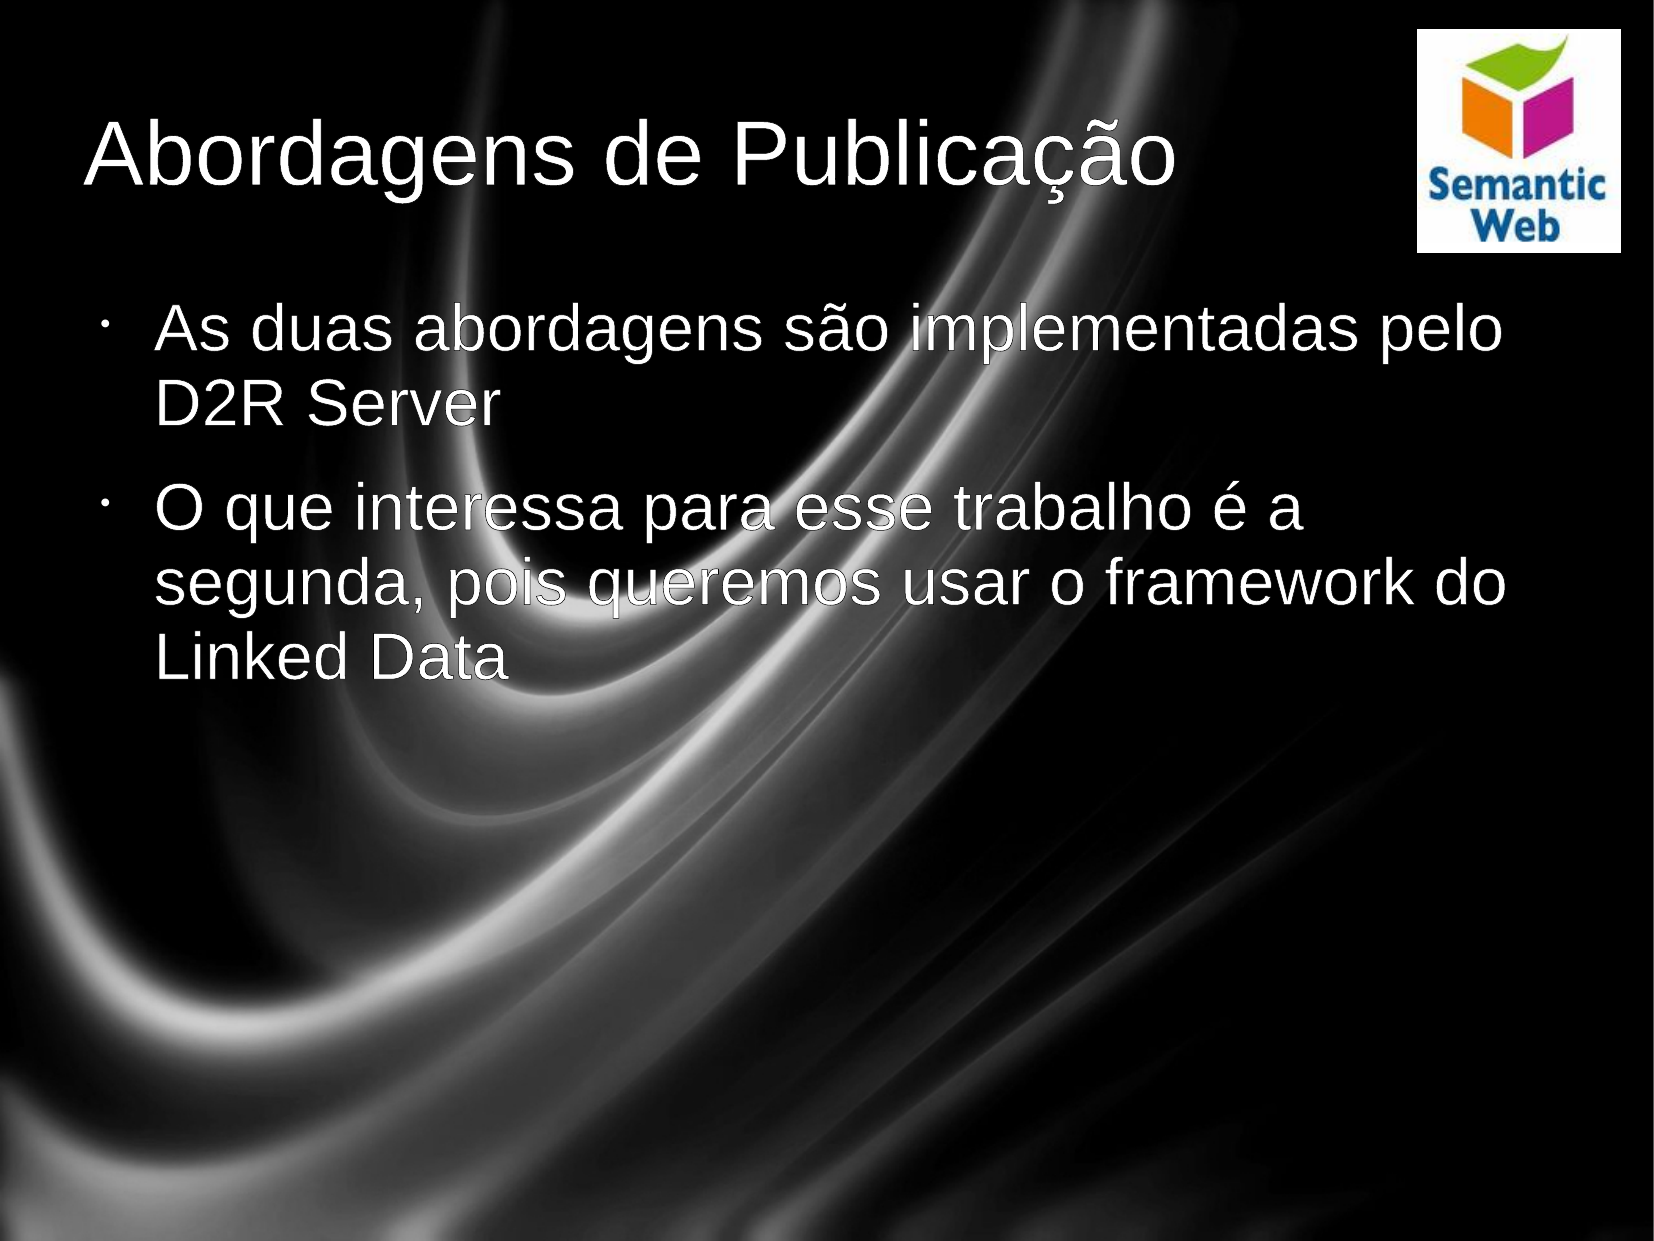

# Abordagens de Publicação
As duas abordagens são implementadas pelo D2R Server
O que interessa para esse trabalho é a segunda, pois queremos usar o framework do Linked Data